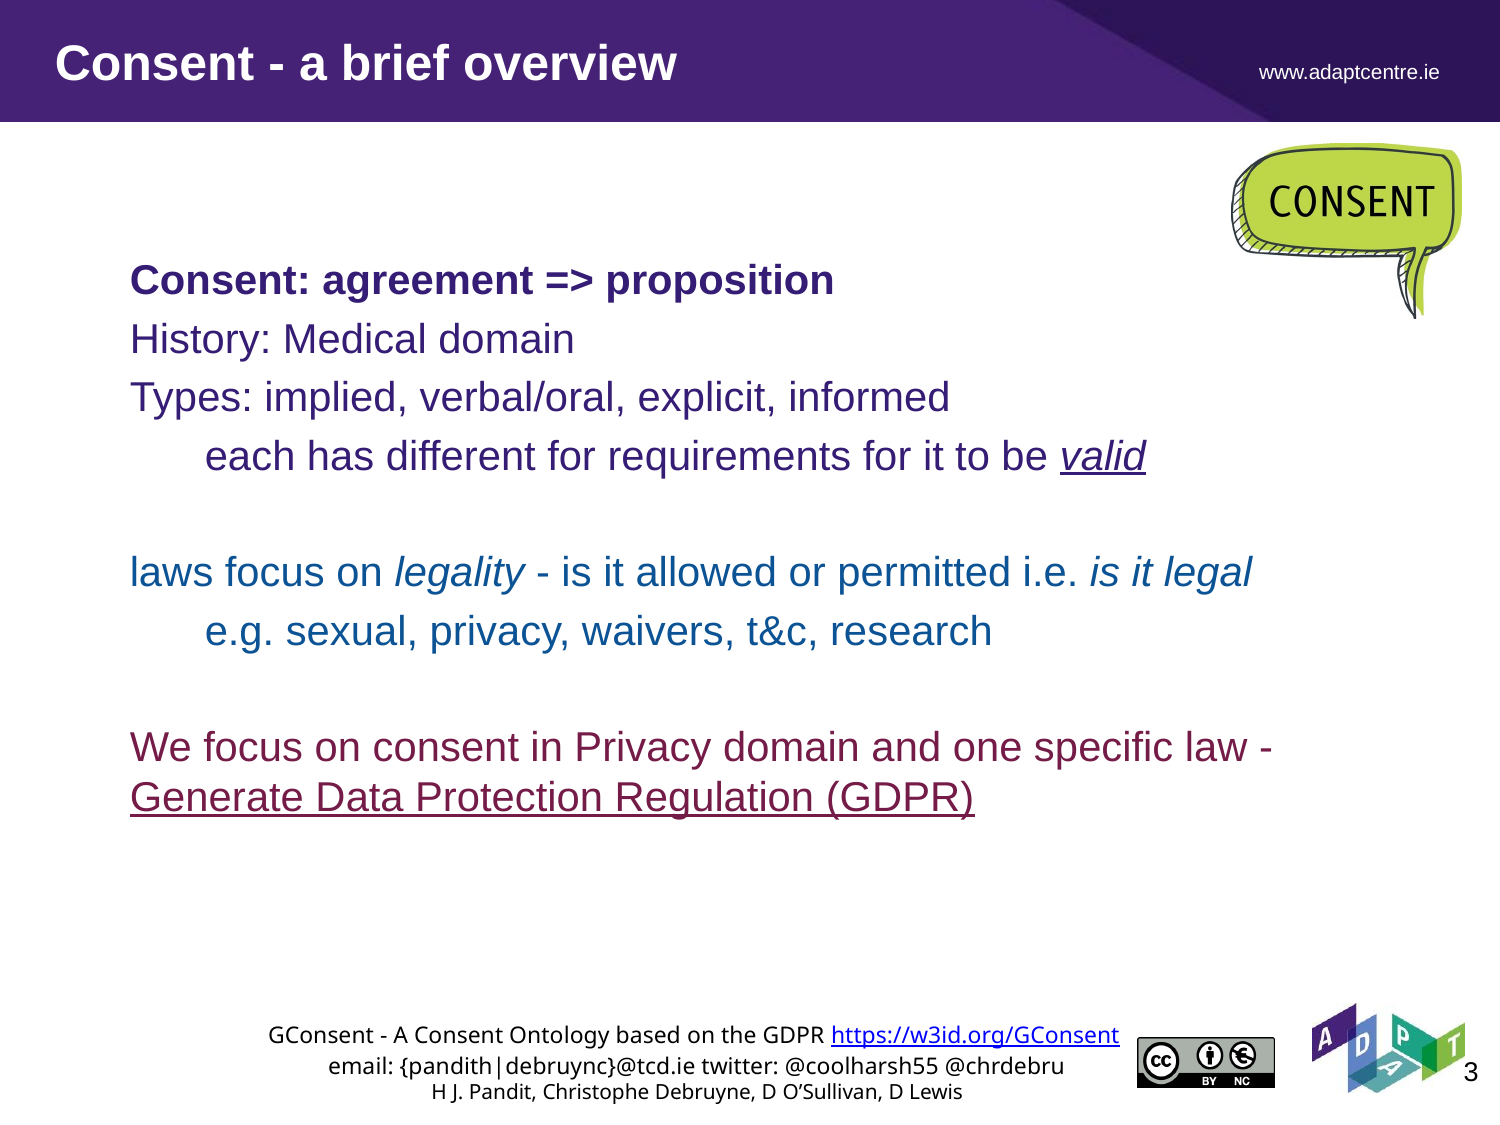

# Consent - a brief overview
Consent: agreement => proposition
History: Medical domain
Types: implied, verbal/oral, explicit, informed
	each has different for requirements for it to be valid
laws focus on legality - is it allowed or permitted i.e. is it legal
e.g. sexual, privacy, waivers, t&c, research
We focus on consent in Privacy domain and one specific law - Generate Data Protection Regulation (GDPR)